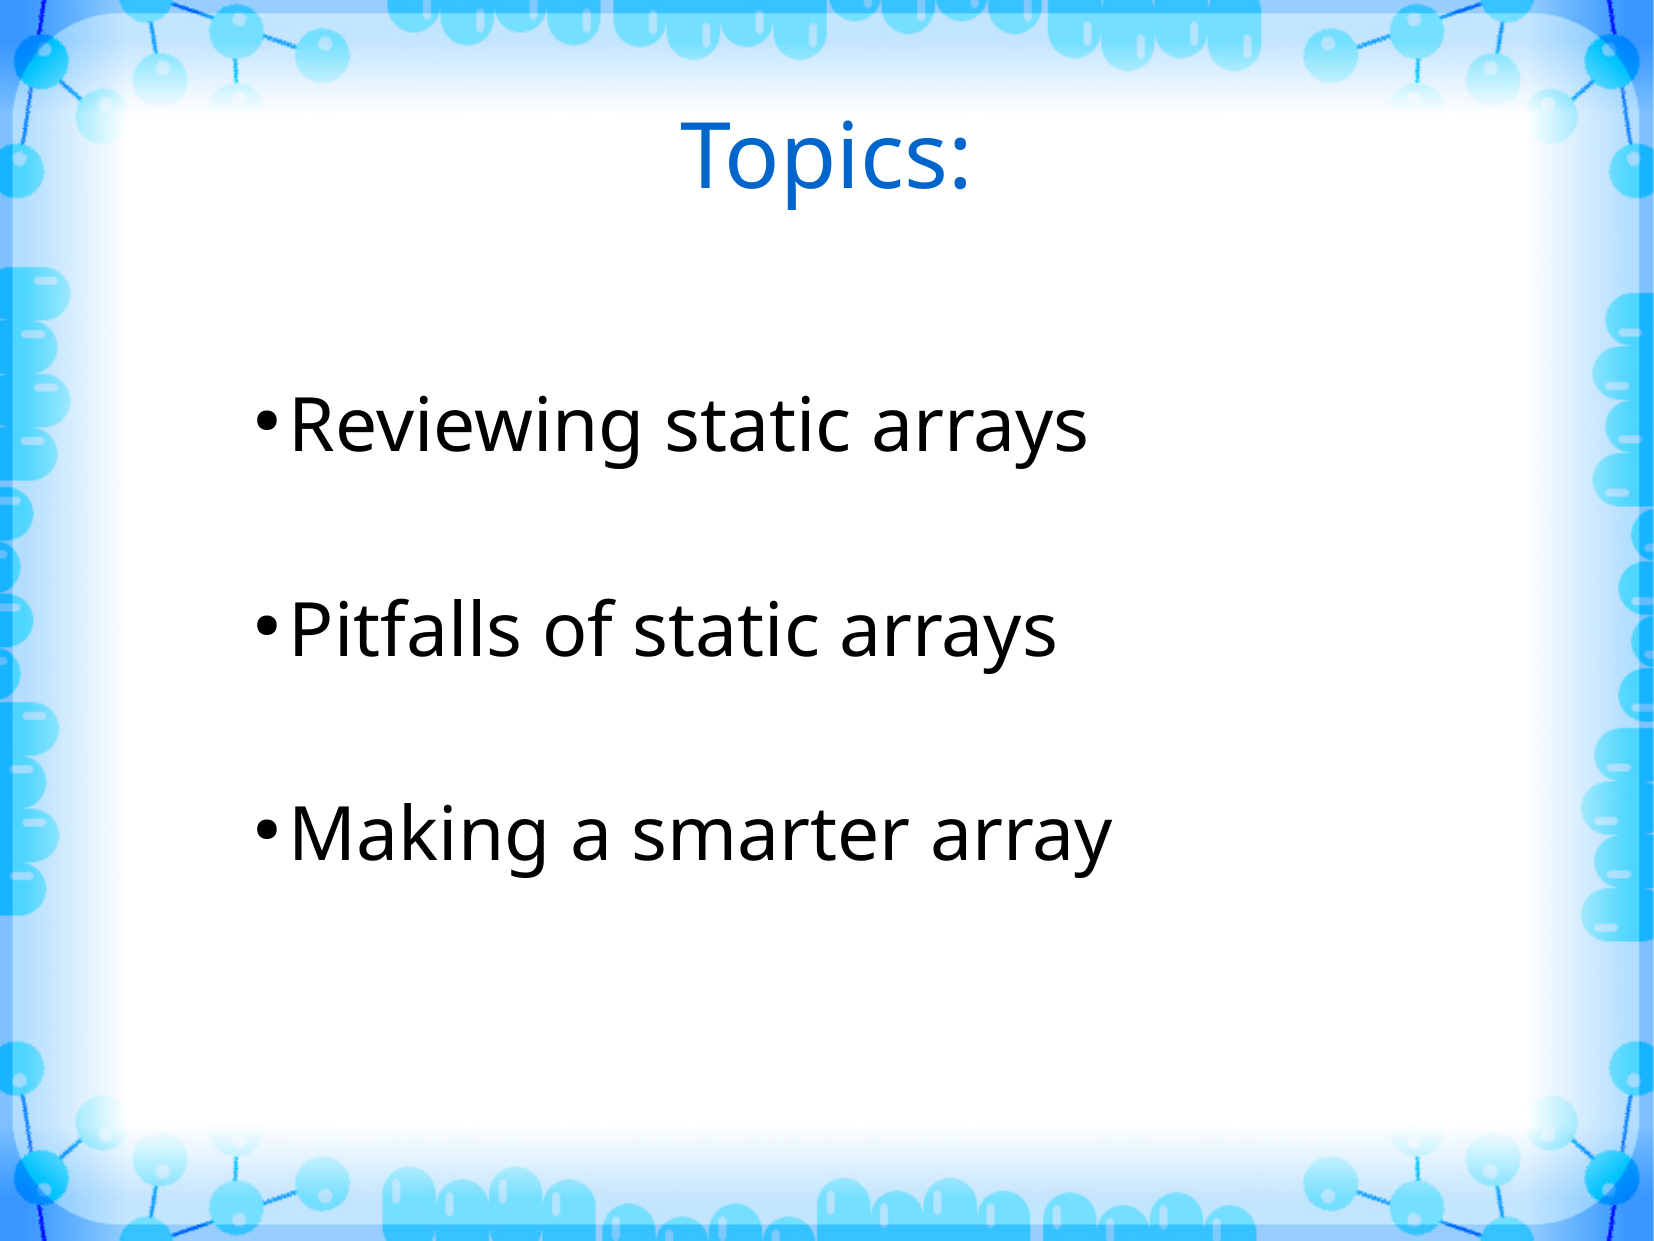

# Topics:
Reviewing static arrays
Pitfalls of static arrays
Making a smarter array